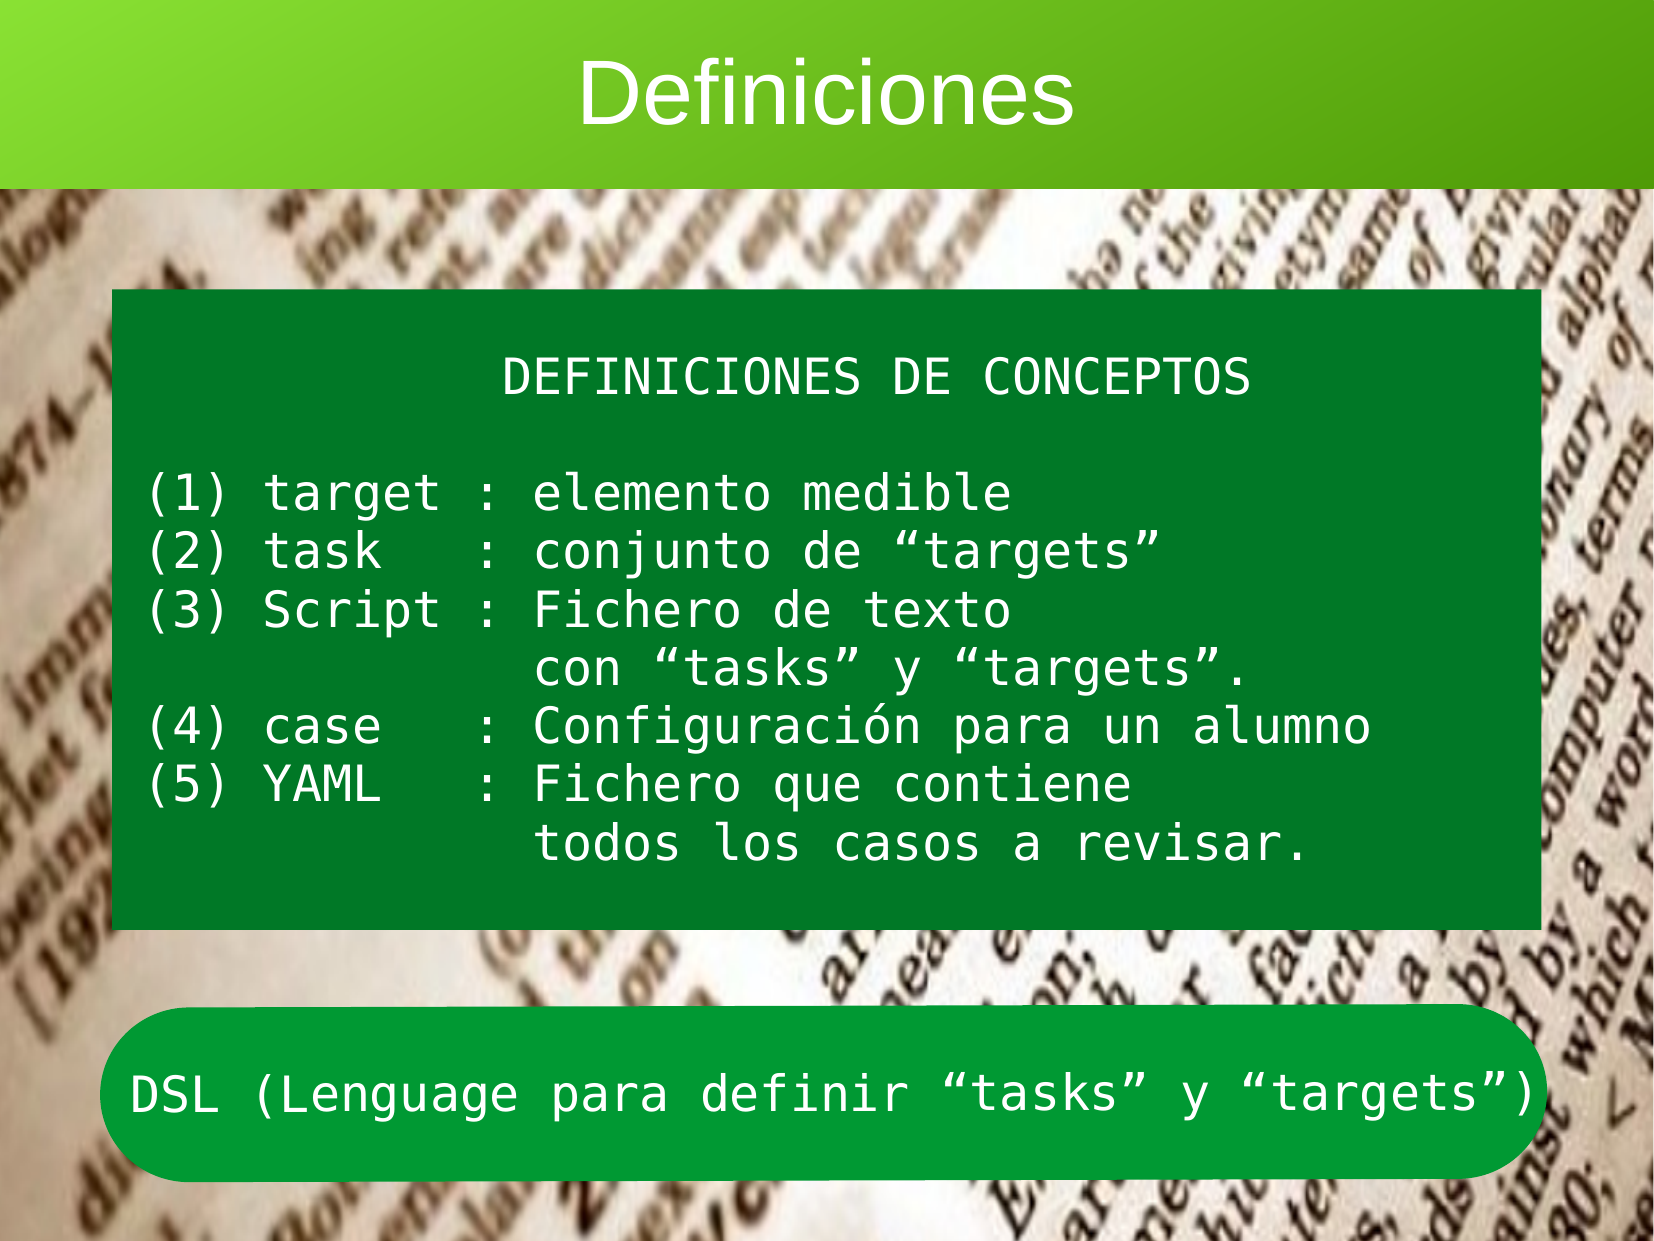

# example-01
Definiciones
 DEFINICIONES DE CONCEPTOS
 (1) target : elemento medible
 (2) task : conjunto de “targets”
 (3) Script : Fichero de texto
 con “tasks” y “targets”.
 (4) case : Configuración para un alumno
 (5) YAML : Fichero que contiene
 todos los casos a revisar.
 DSL (Lenguage para definir “tasks” y “targets”)